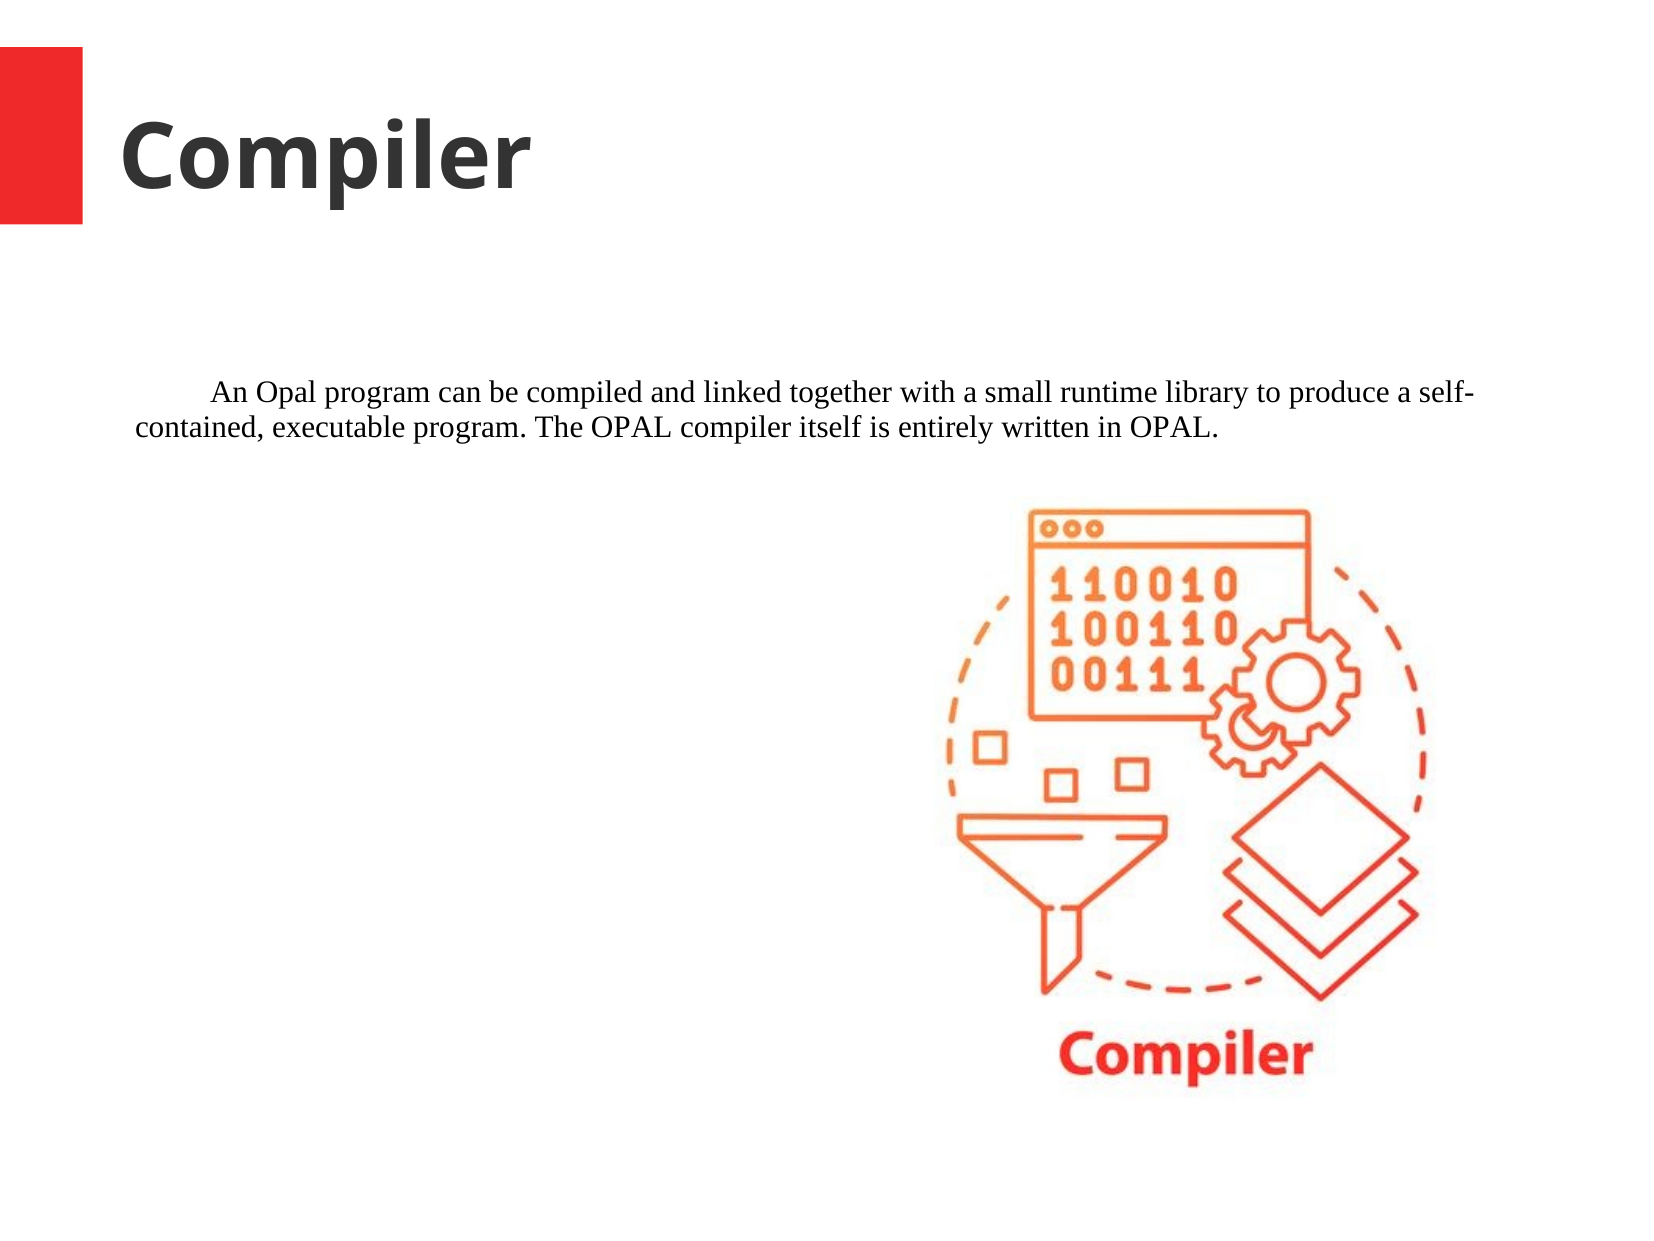

# Compiler
 	An Opal program can be compiled and linked together with a small runtime library to produce a self-contained, executable program. The OPAL compiler itself is entirely written in OPAL.